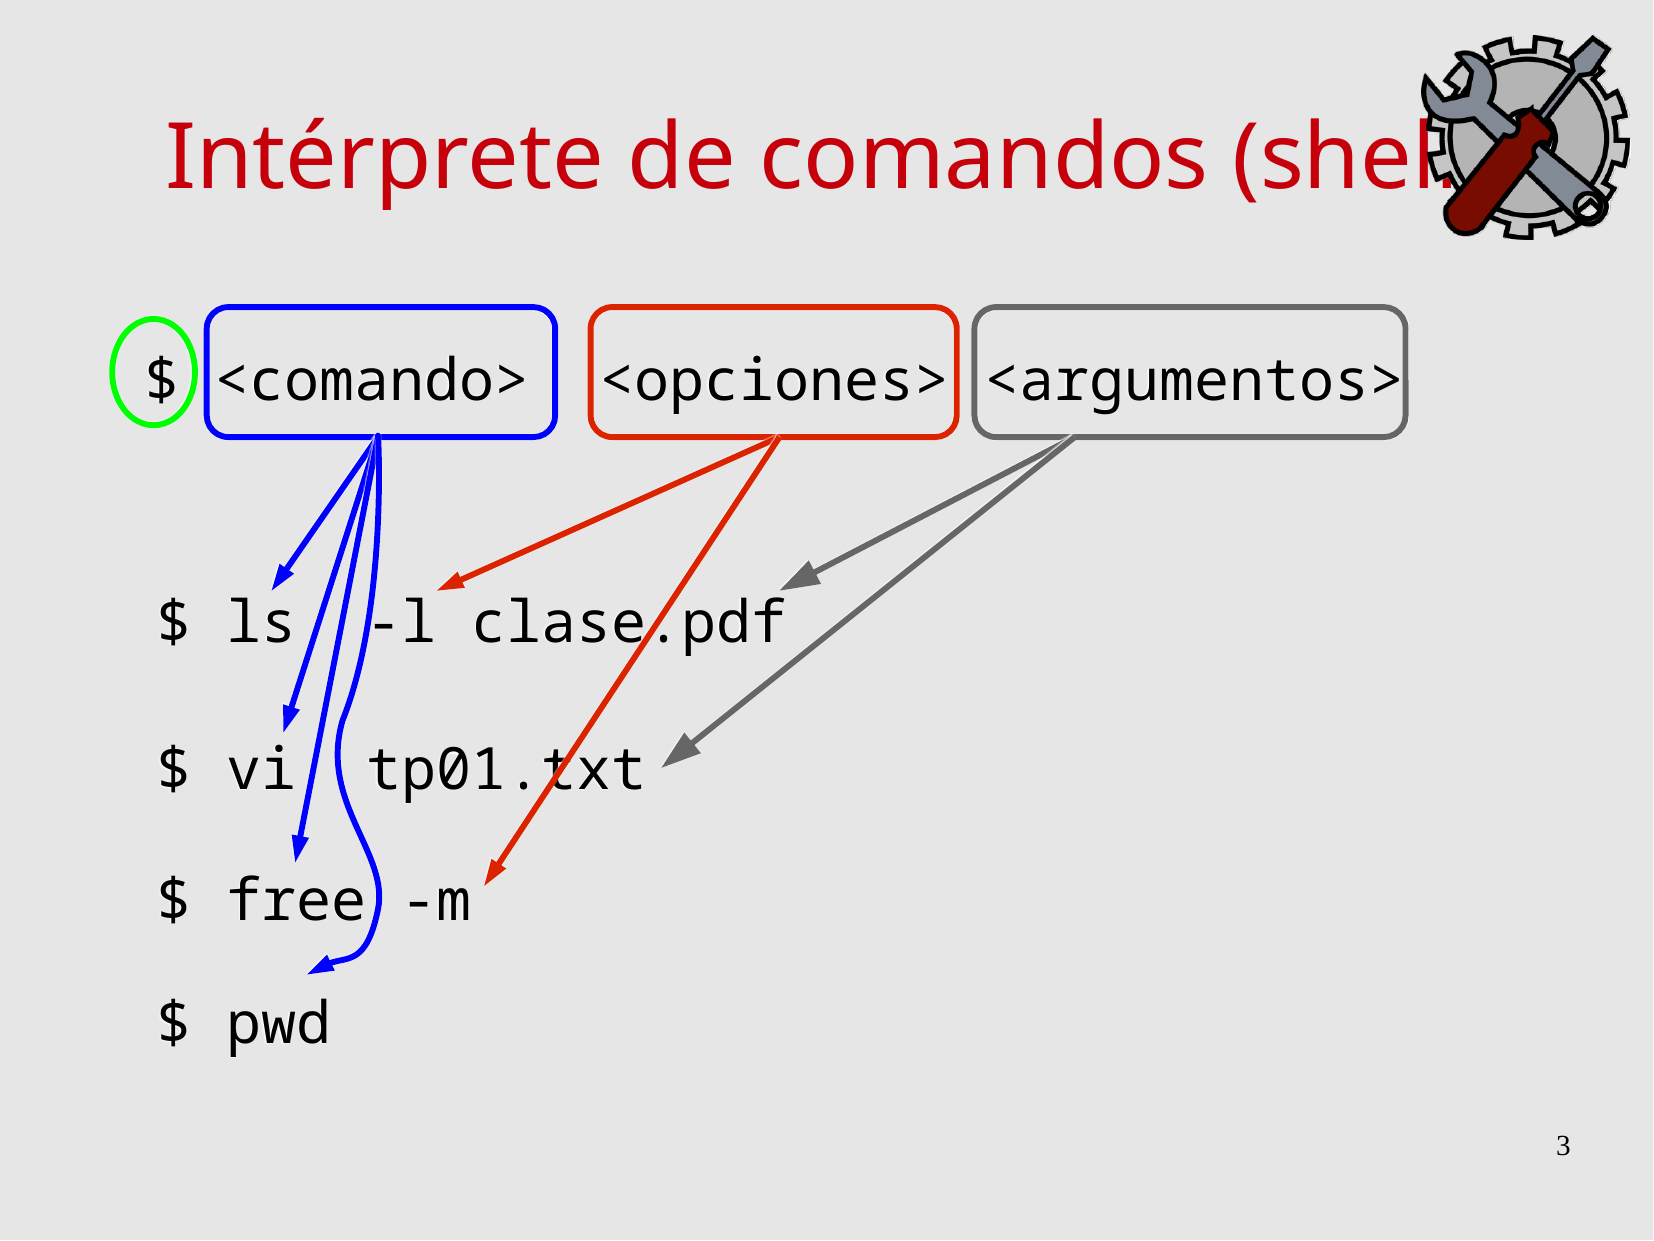

# Intérprete de comandos (shell)
$ <comando> <opciones> <argumentos>
$ ls -l clase.pdf
$ vi tp01.txt
$ free -m
$ pwd
3